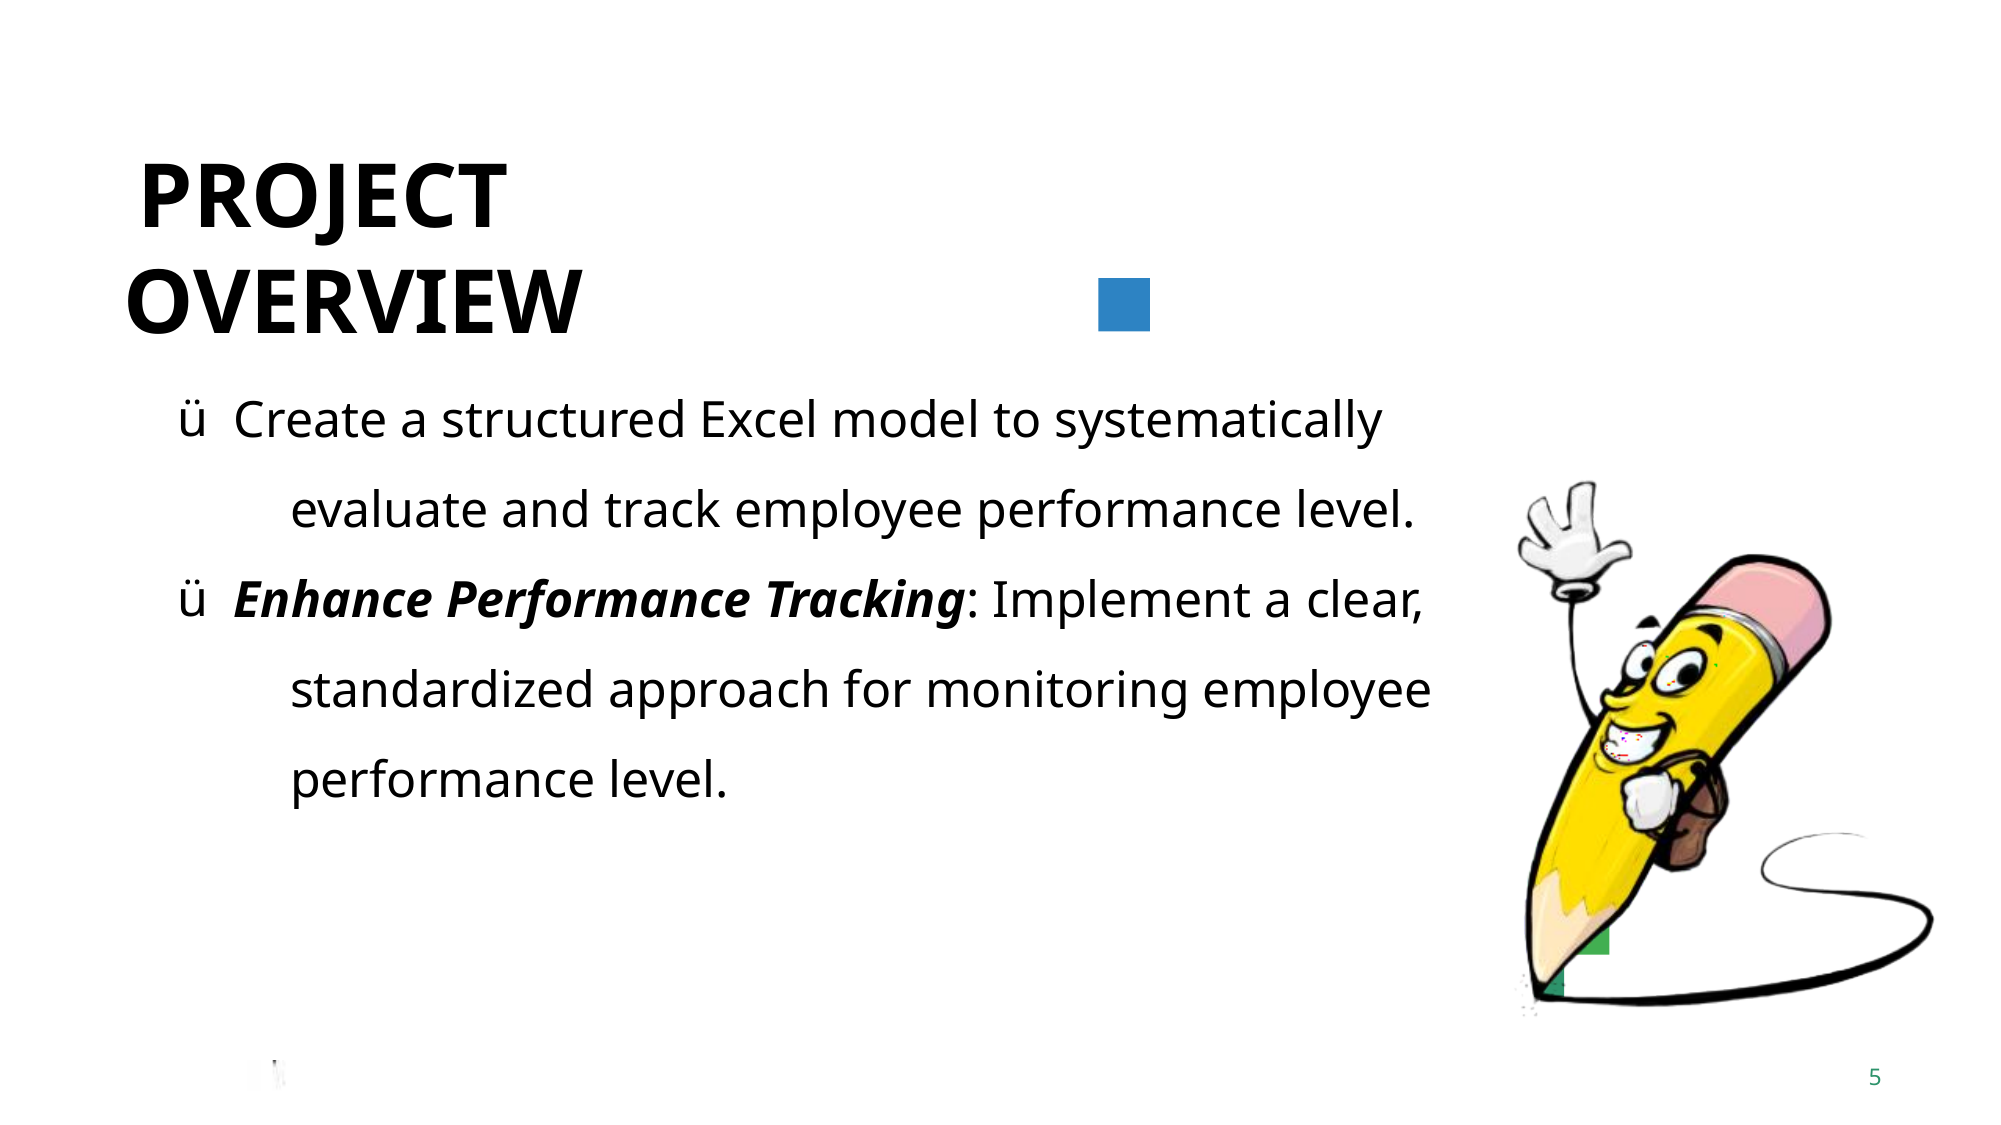

# PROJECT	OVERVIEW
Create a structured Excel model to systematically evaluate and track employee performance level.
Enhance Performance Tracking: Implement a clear, standardized approach for monitoring employee performance level.